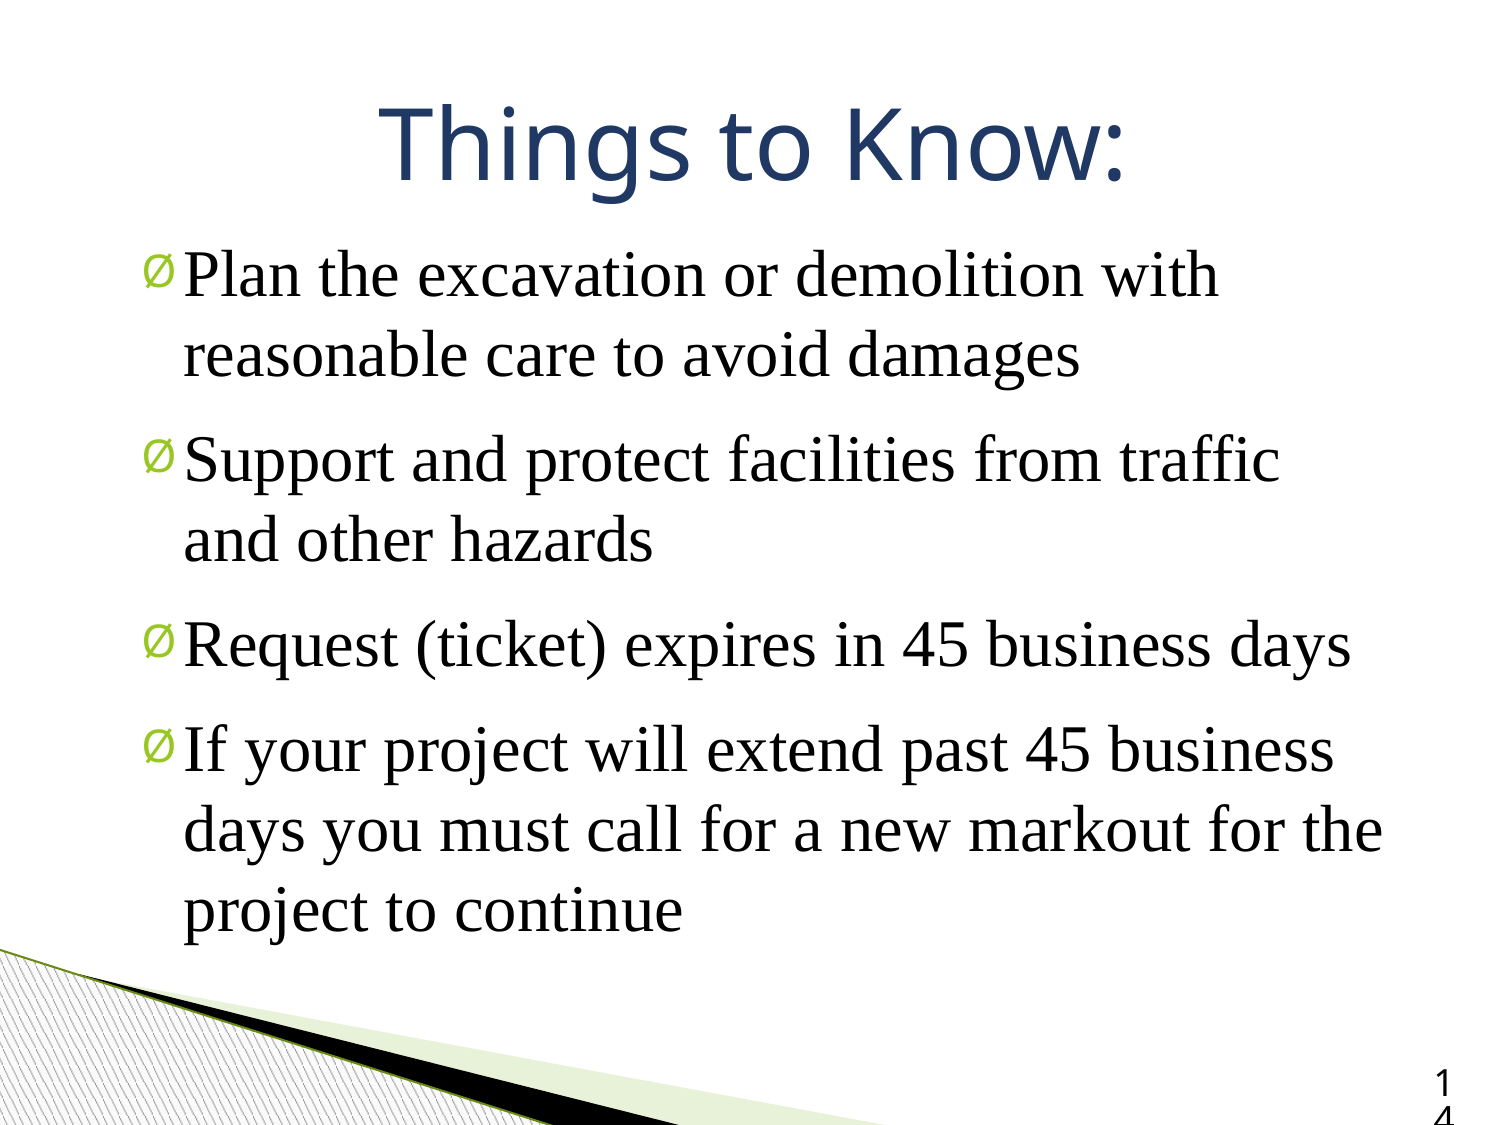

Things to Know:
# Plan the excavation or demolition with reasonable care to avoid damages
Support and protect facilities from traffic and other hazards
Request (ticket) expires in 45 business days
If your project will extend past 45 business days you must call for a new markout for the project to continue